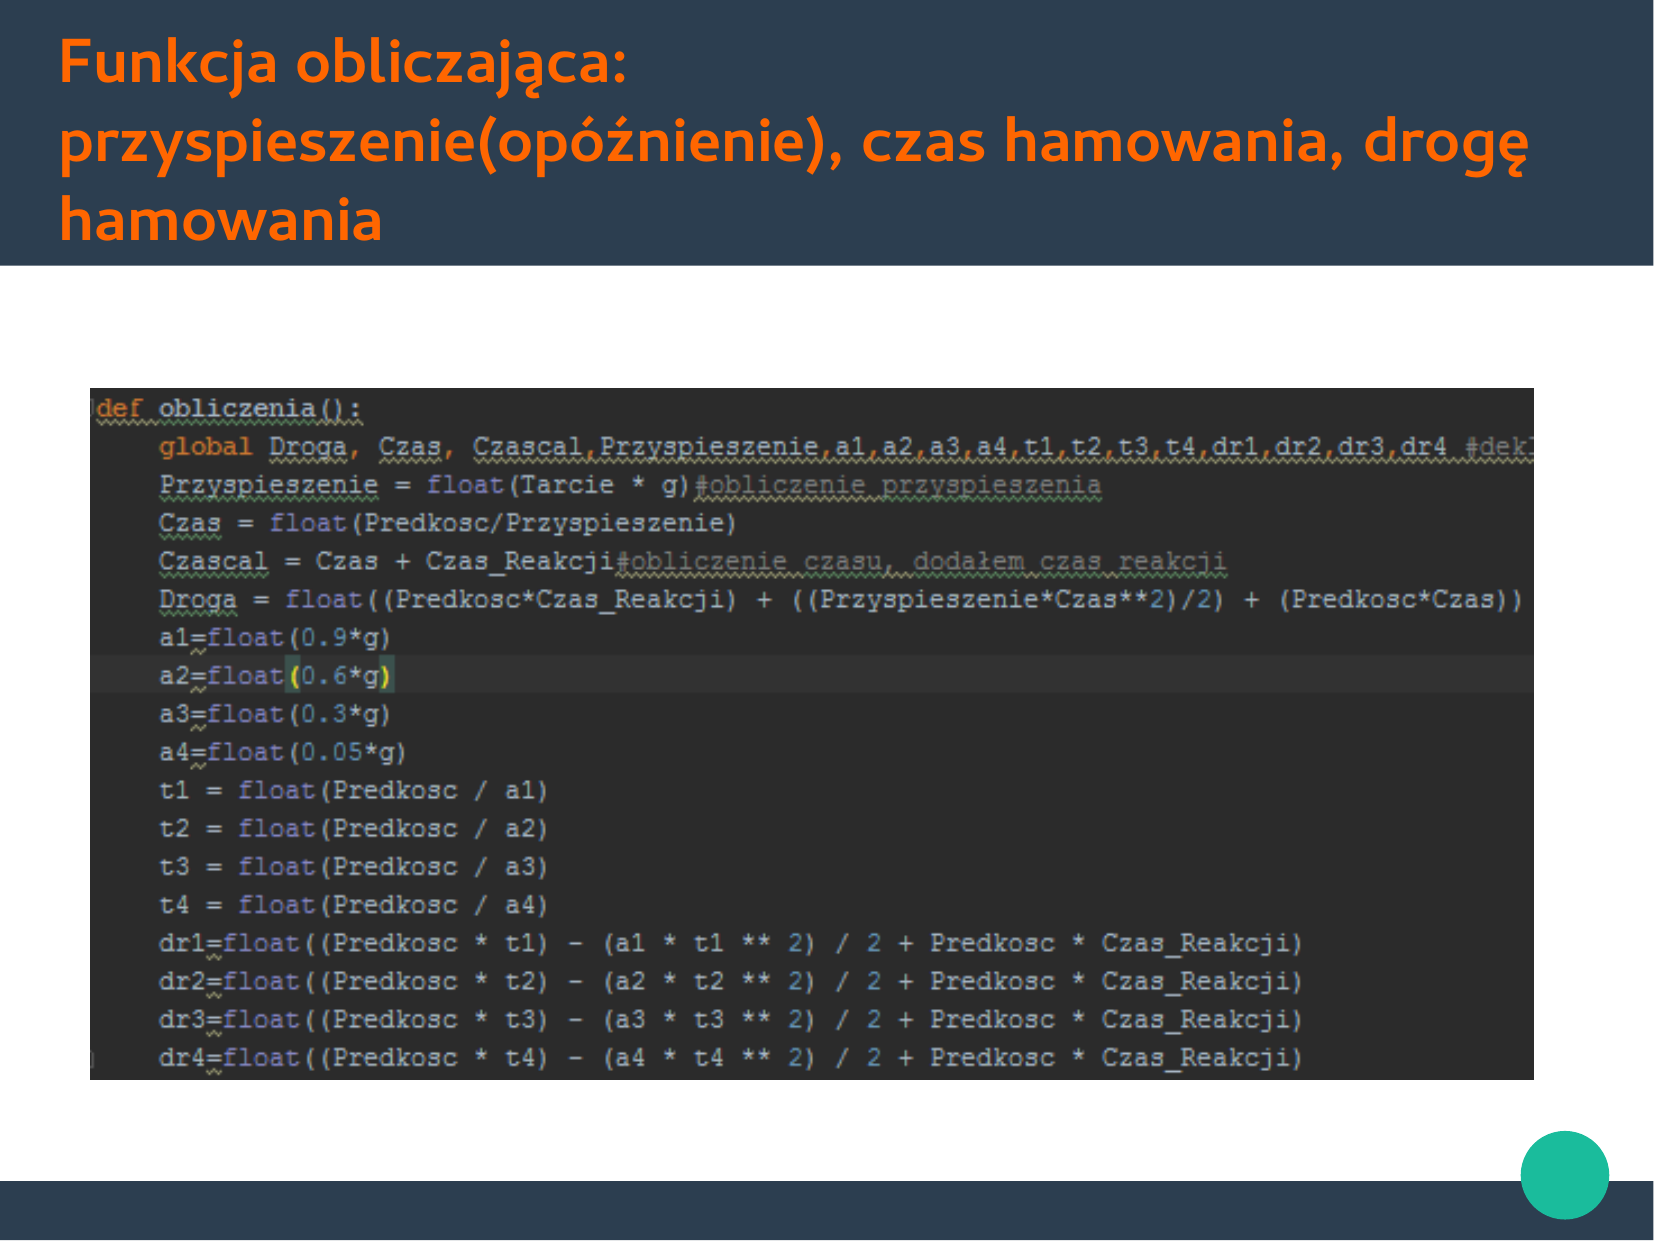

# Funkcja obliczająca: przyspieszenie(opóźnienie), czas hamowania, drogę hamowania